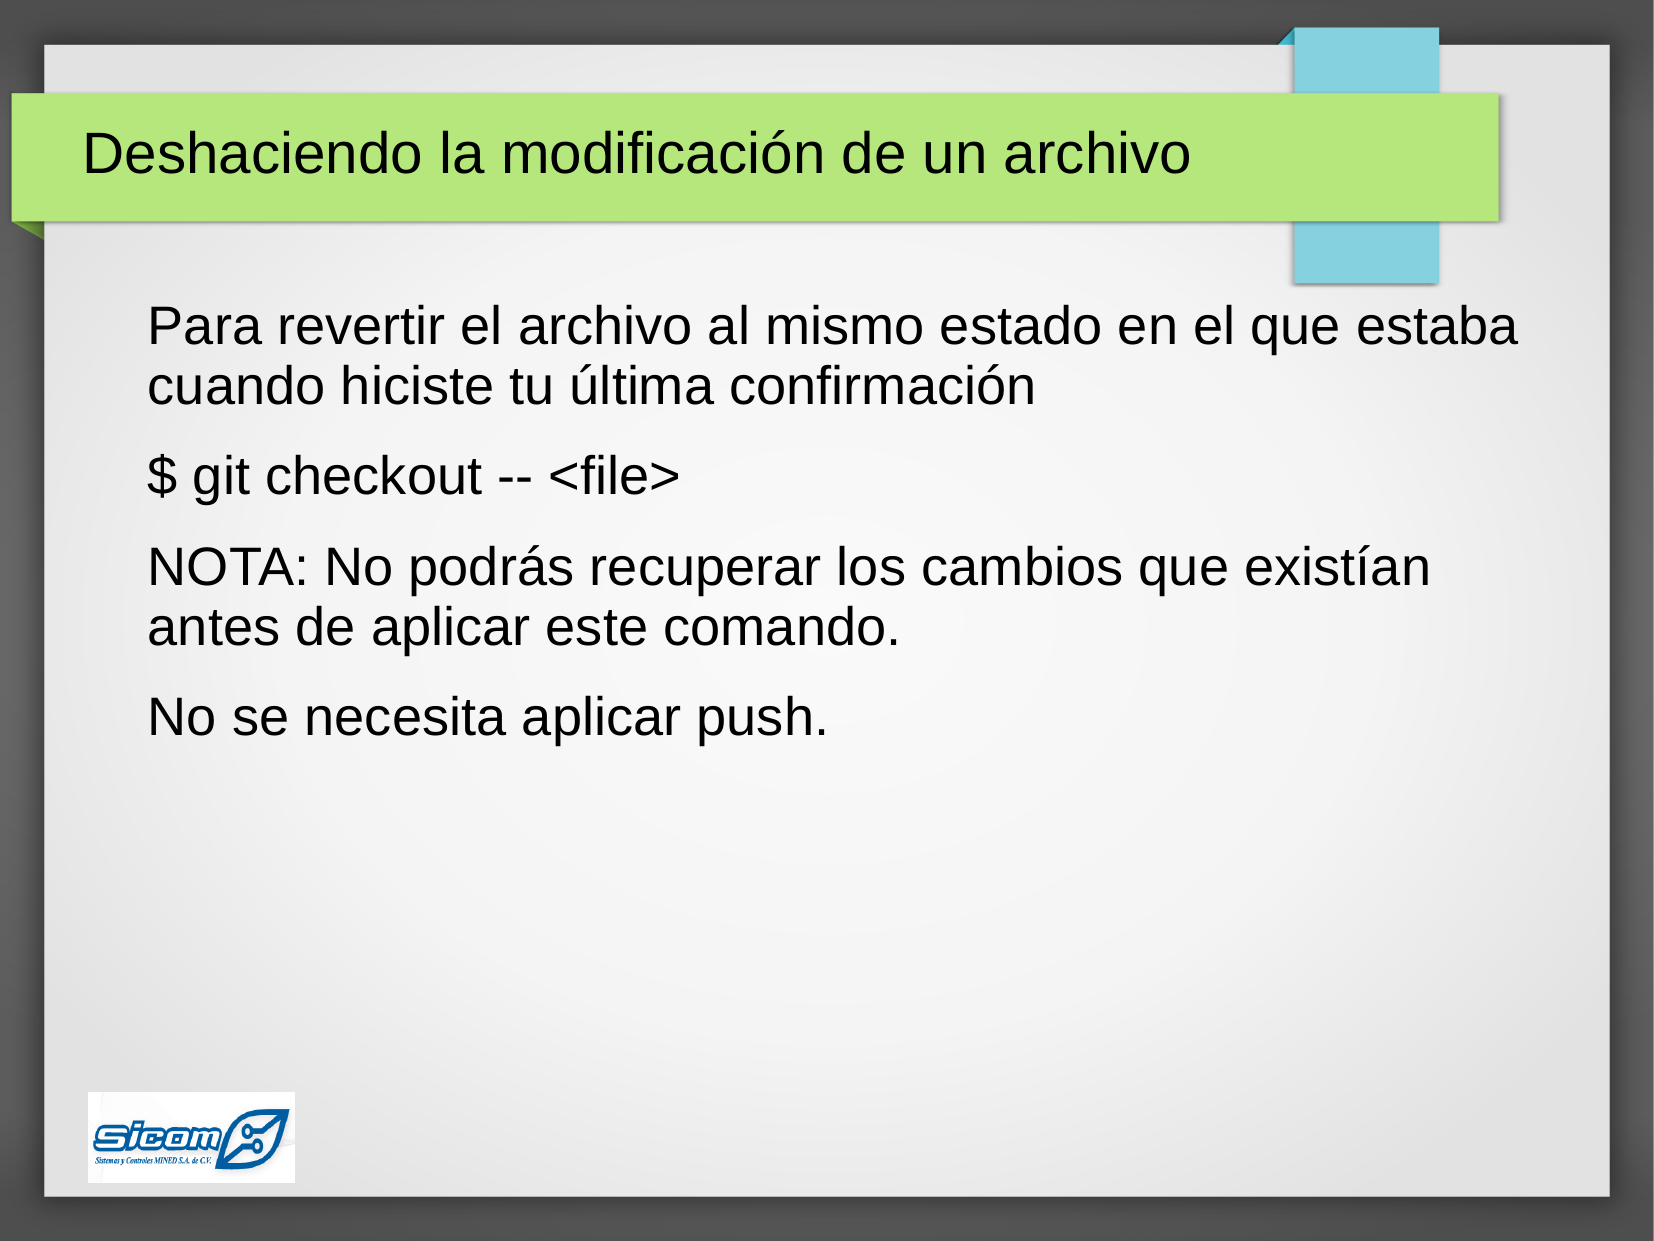

# Deshaciendo la modificación de un archivo
Para revertir el archivo al mismo estado en el que estaba cuando hiciste tu última confirmación
$ git checkout -- <file>
NOTA: No podrás recuperar los cambios que existían antes de aplicar este comando.
No se necesita aplicar push.